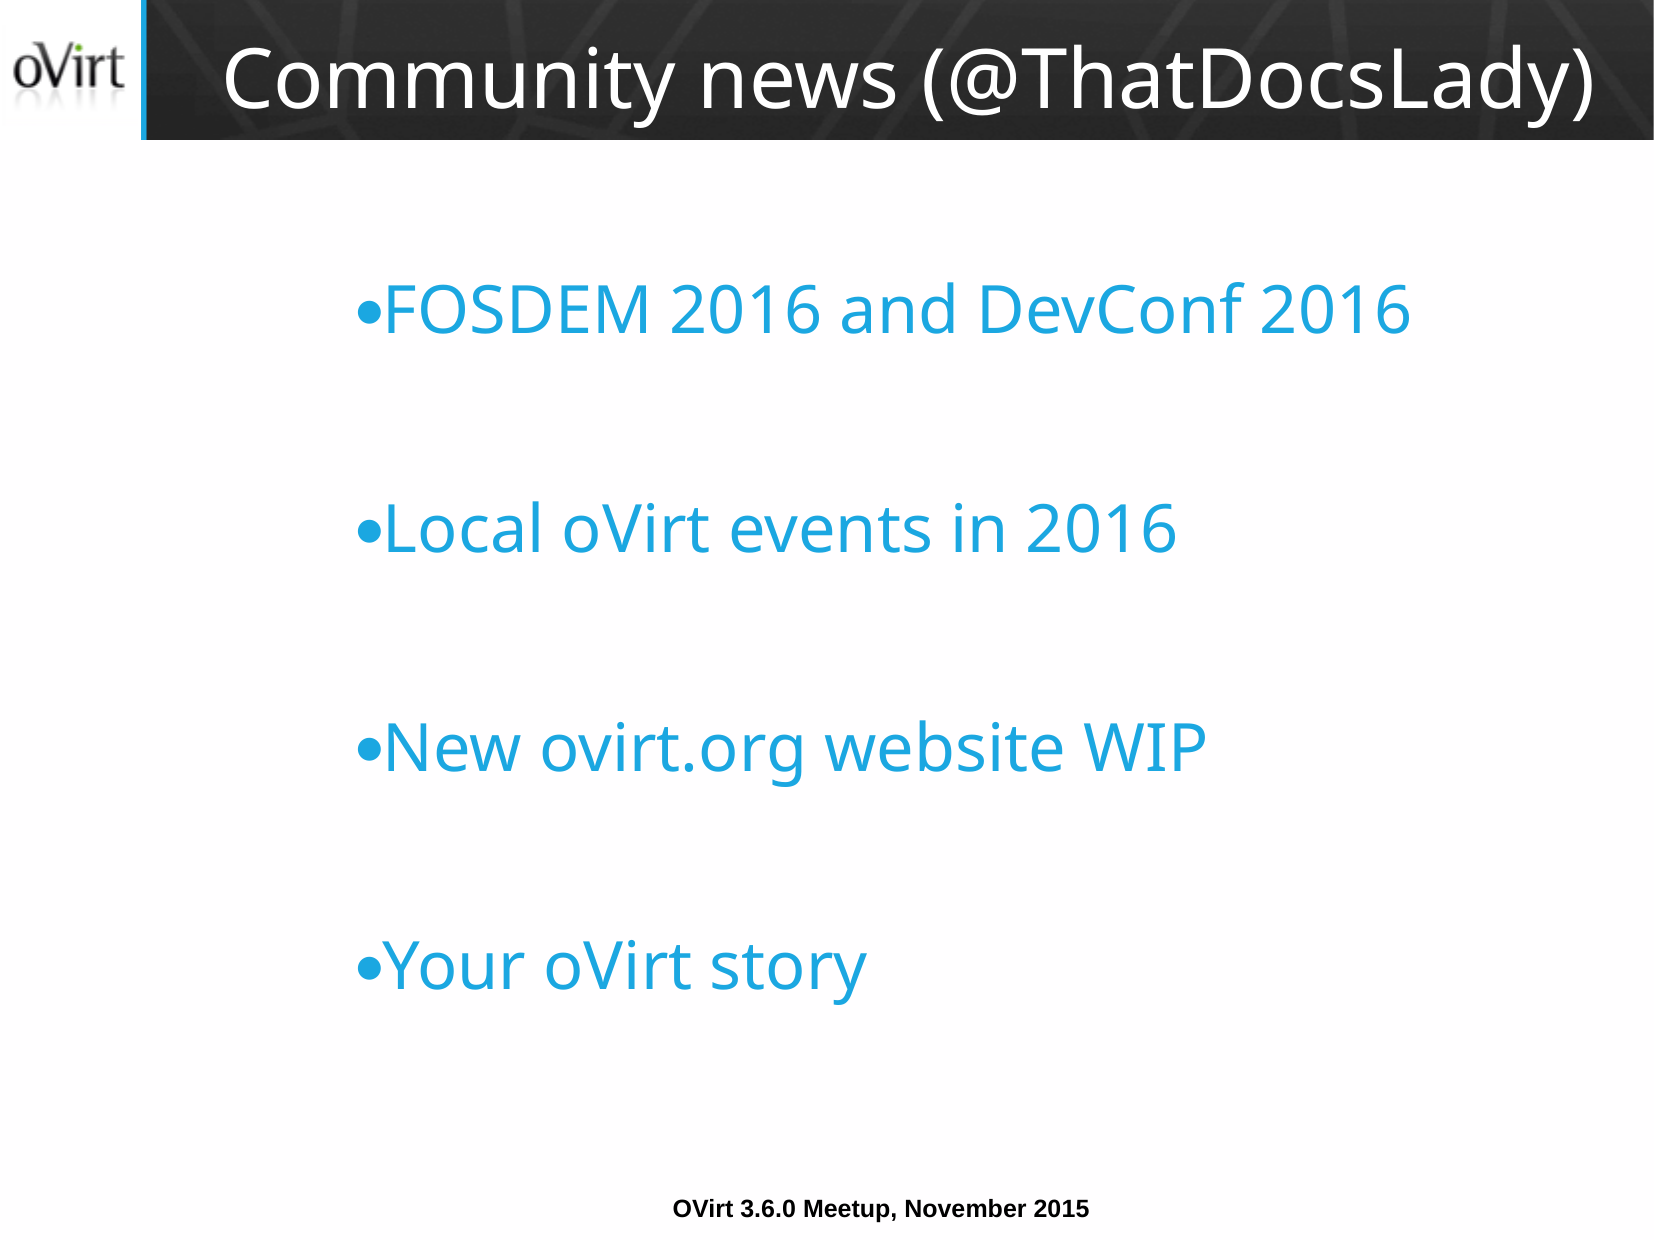

# Community news (@ThatDocsLady)
FOSDEM 2016 and DevConf 2016
Local oVirt events in 2016
New ovirt.org website WIP
Your oVirt story